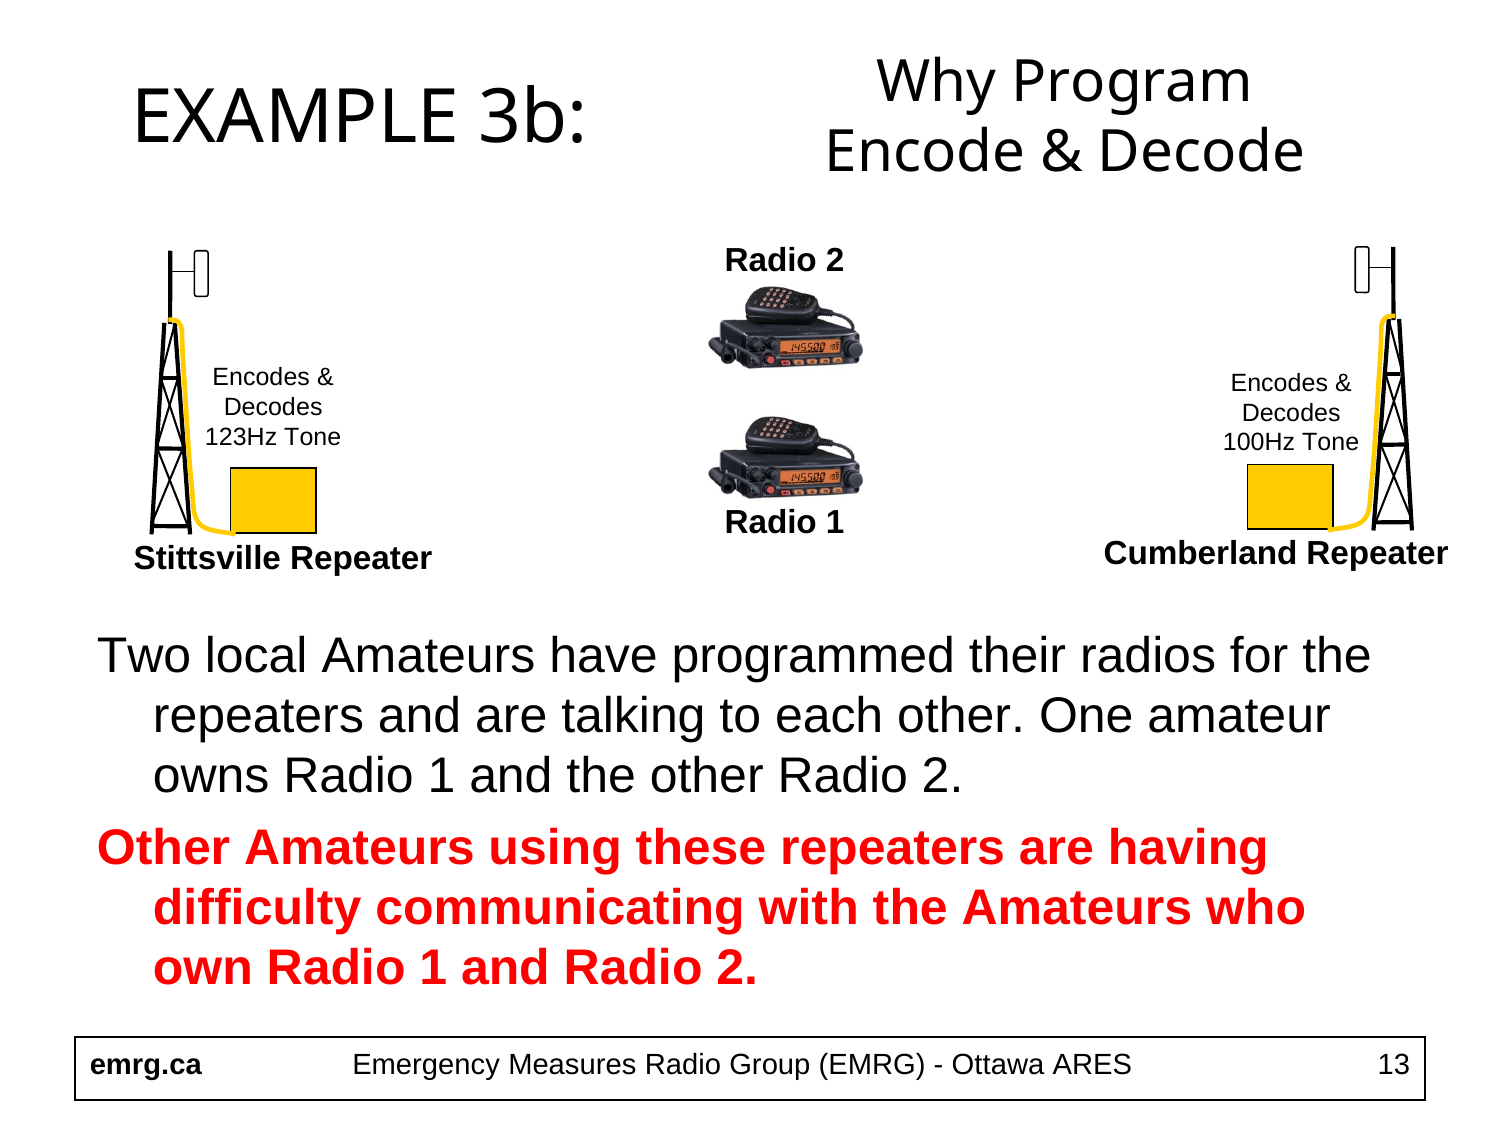

# EXAMPLE 3b:
Why Program
Encode & Decode
Radio 2
Encodes & Decodes 123Hz Tone
Encodes & Decodes 100Hz Tone
Radio 1
Cumberland Repeater
Stittsville Repeater
Two local Amateurs have programmed their radios for the repeaters and are talking to each other. One amateur owns Radio 1 and the other Radio 2.
Other Amateurs using these repeaters are having difficulty communicating with the Amateurs who own Radio 1 and Radio 2.
Emergency Measures Radio Group (EMRG) - Ottawa ARES